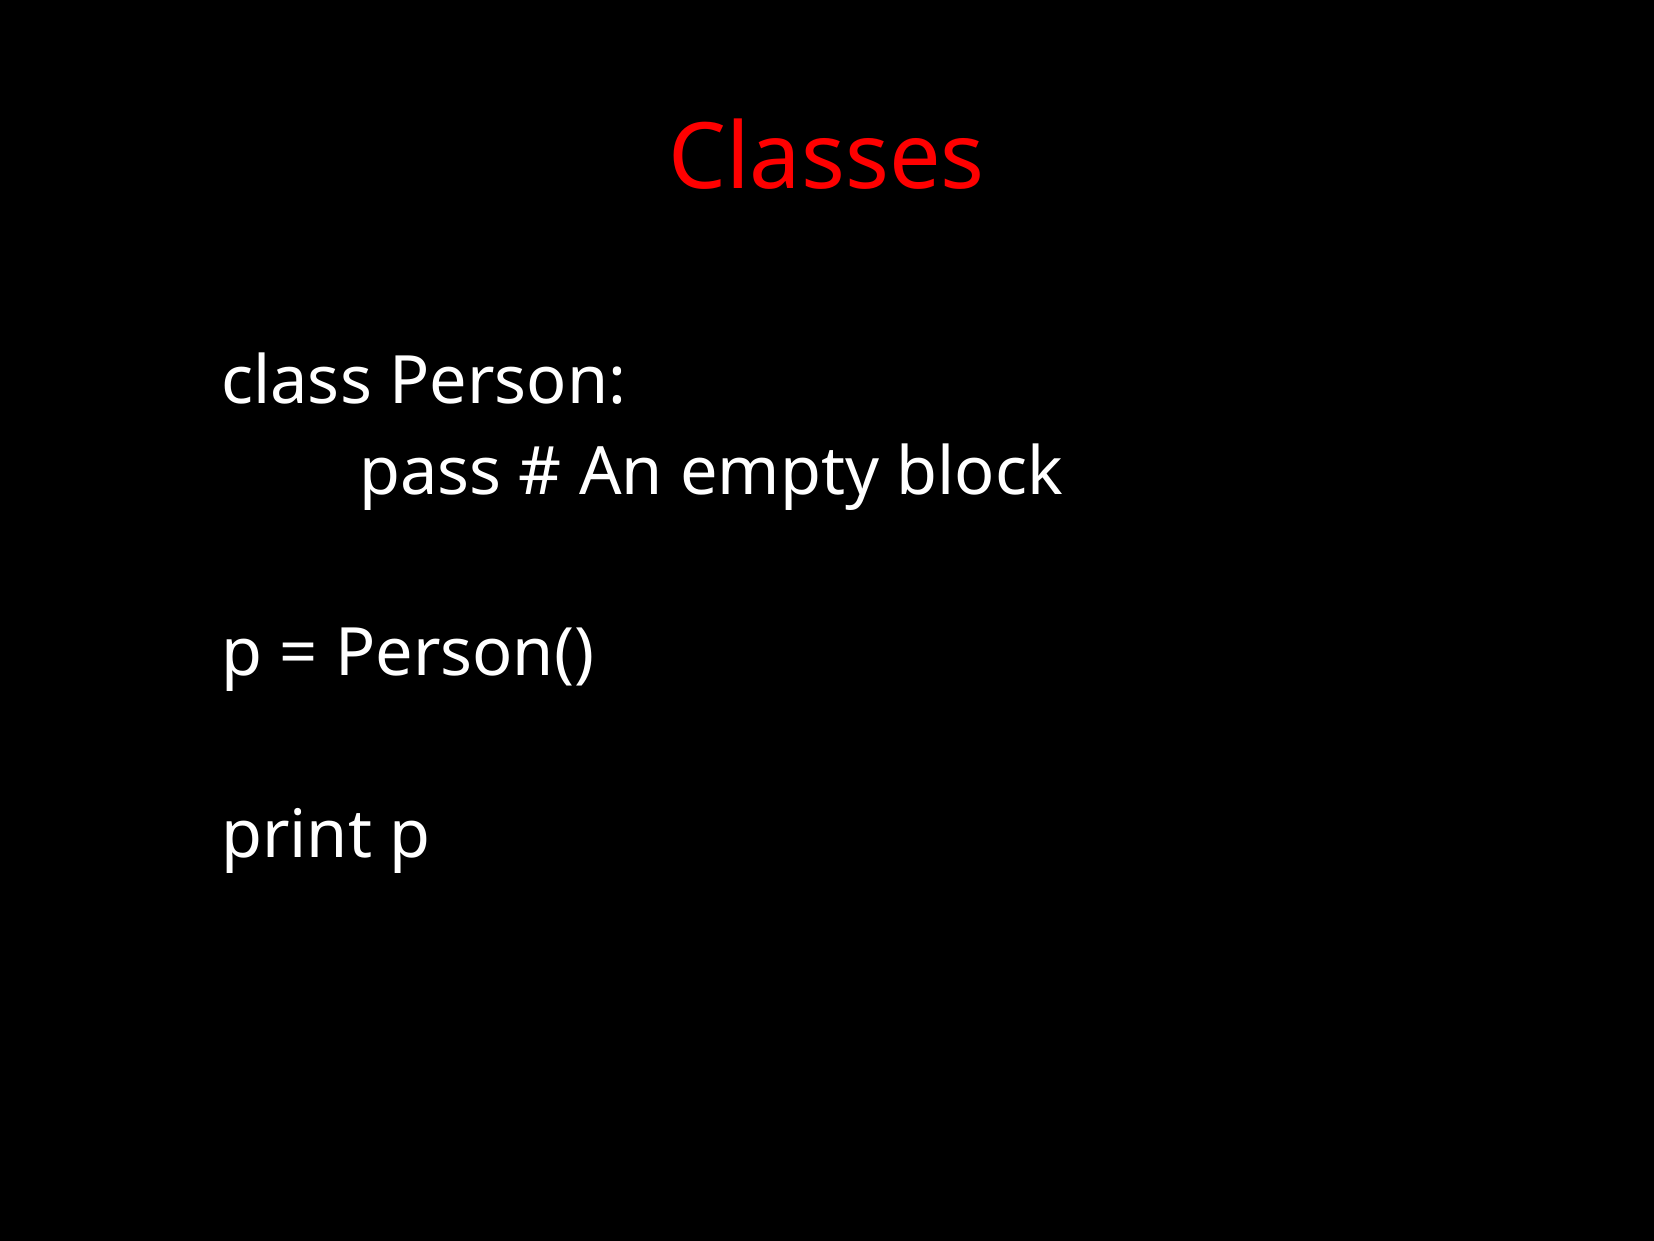

# Classes
class Person:
 pass # An empty block
p = Person()
print p